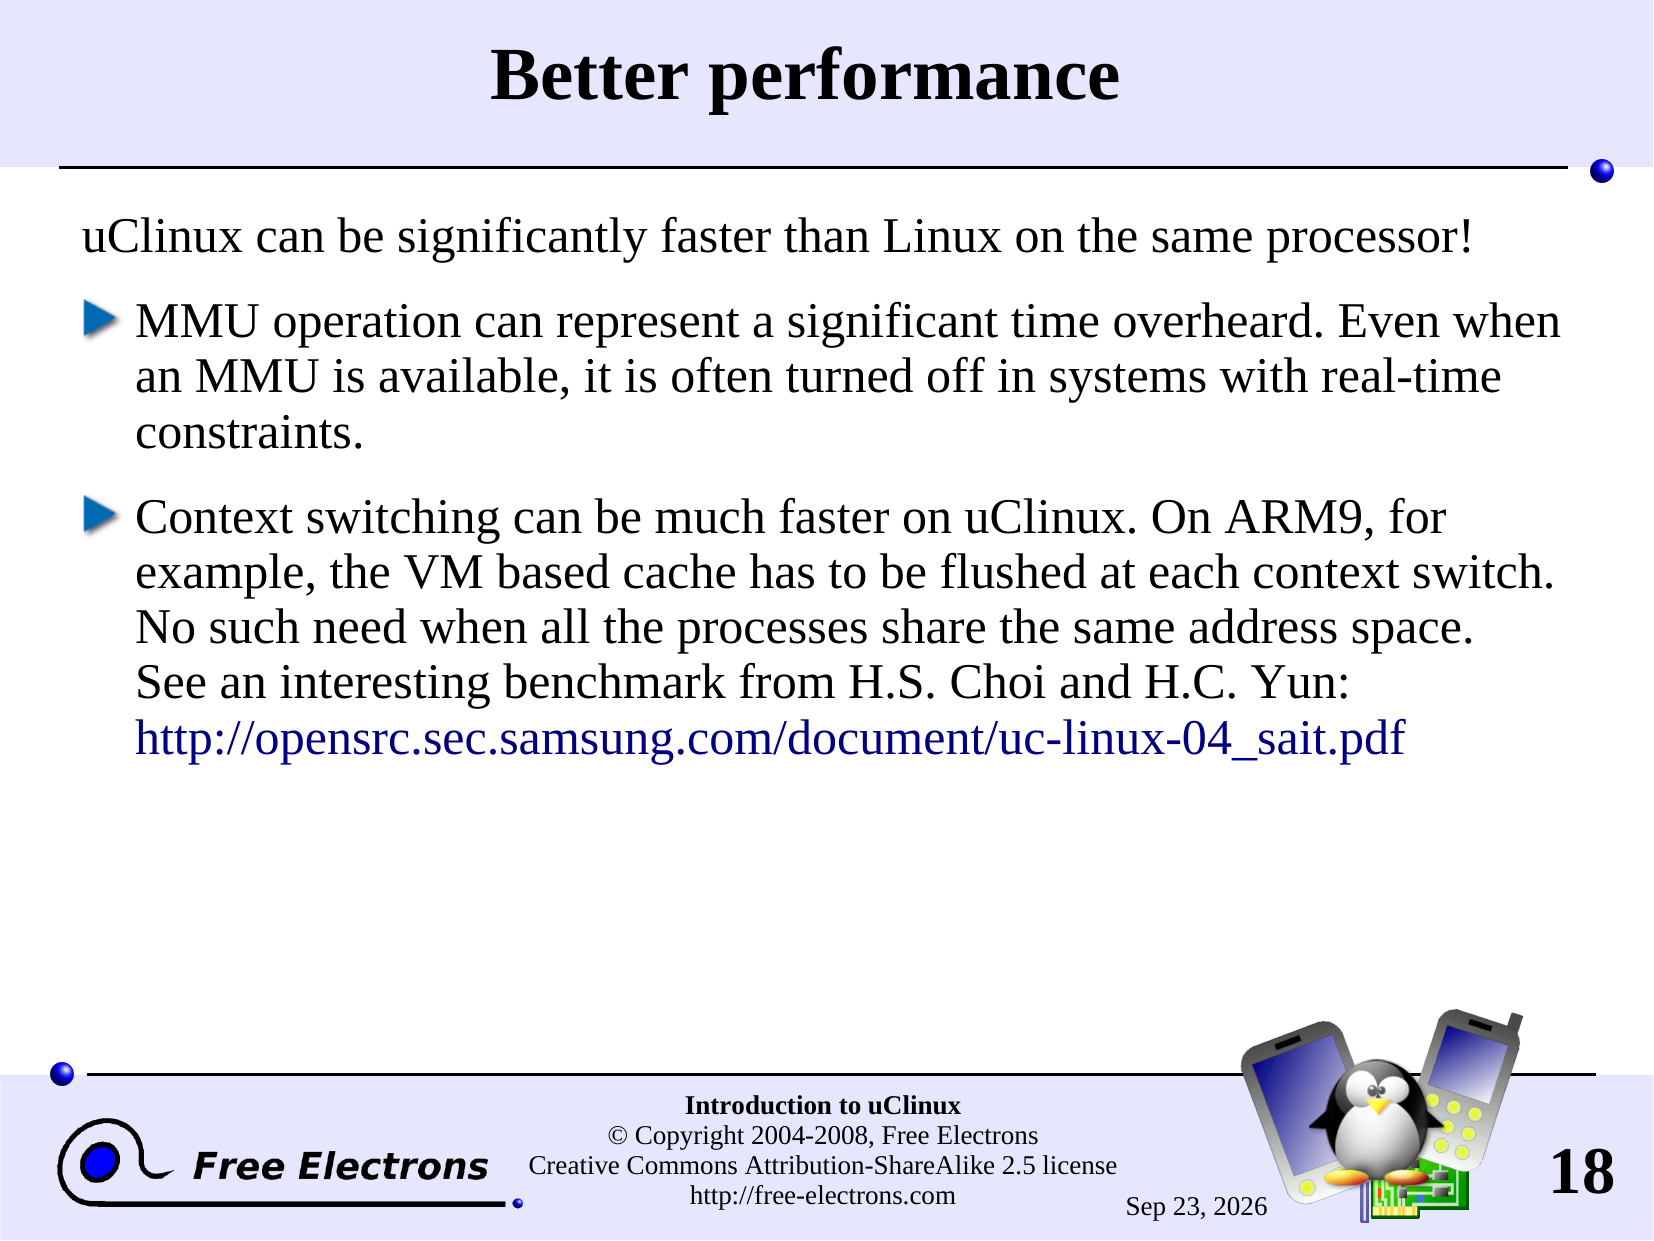

# Better performance
uClinux can be significantly faster than Linux on the same processor!
MMU operation can represent a significant time overheard. Even when an MMU is available, it is often turned off in systems with real-time constraints.
Context switching can be much faster on uClinux. On ARM9, for example, the VM based cache has to be flushed at each context switch. No such need when all the processes share the same address space.
See an interesting benchmark from H.S. Choi and H.C. Yun: http://opensrc.sec.samsung.com/document/uc-linux-04_sait.pdf